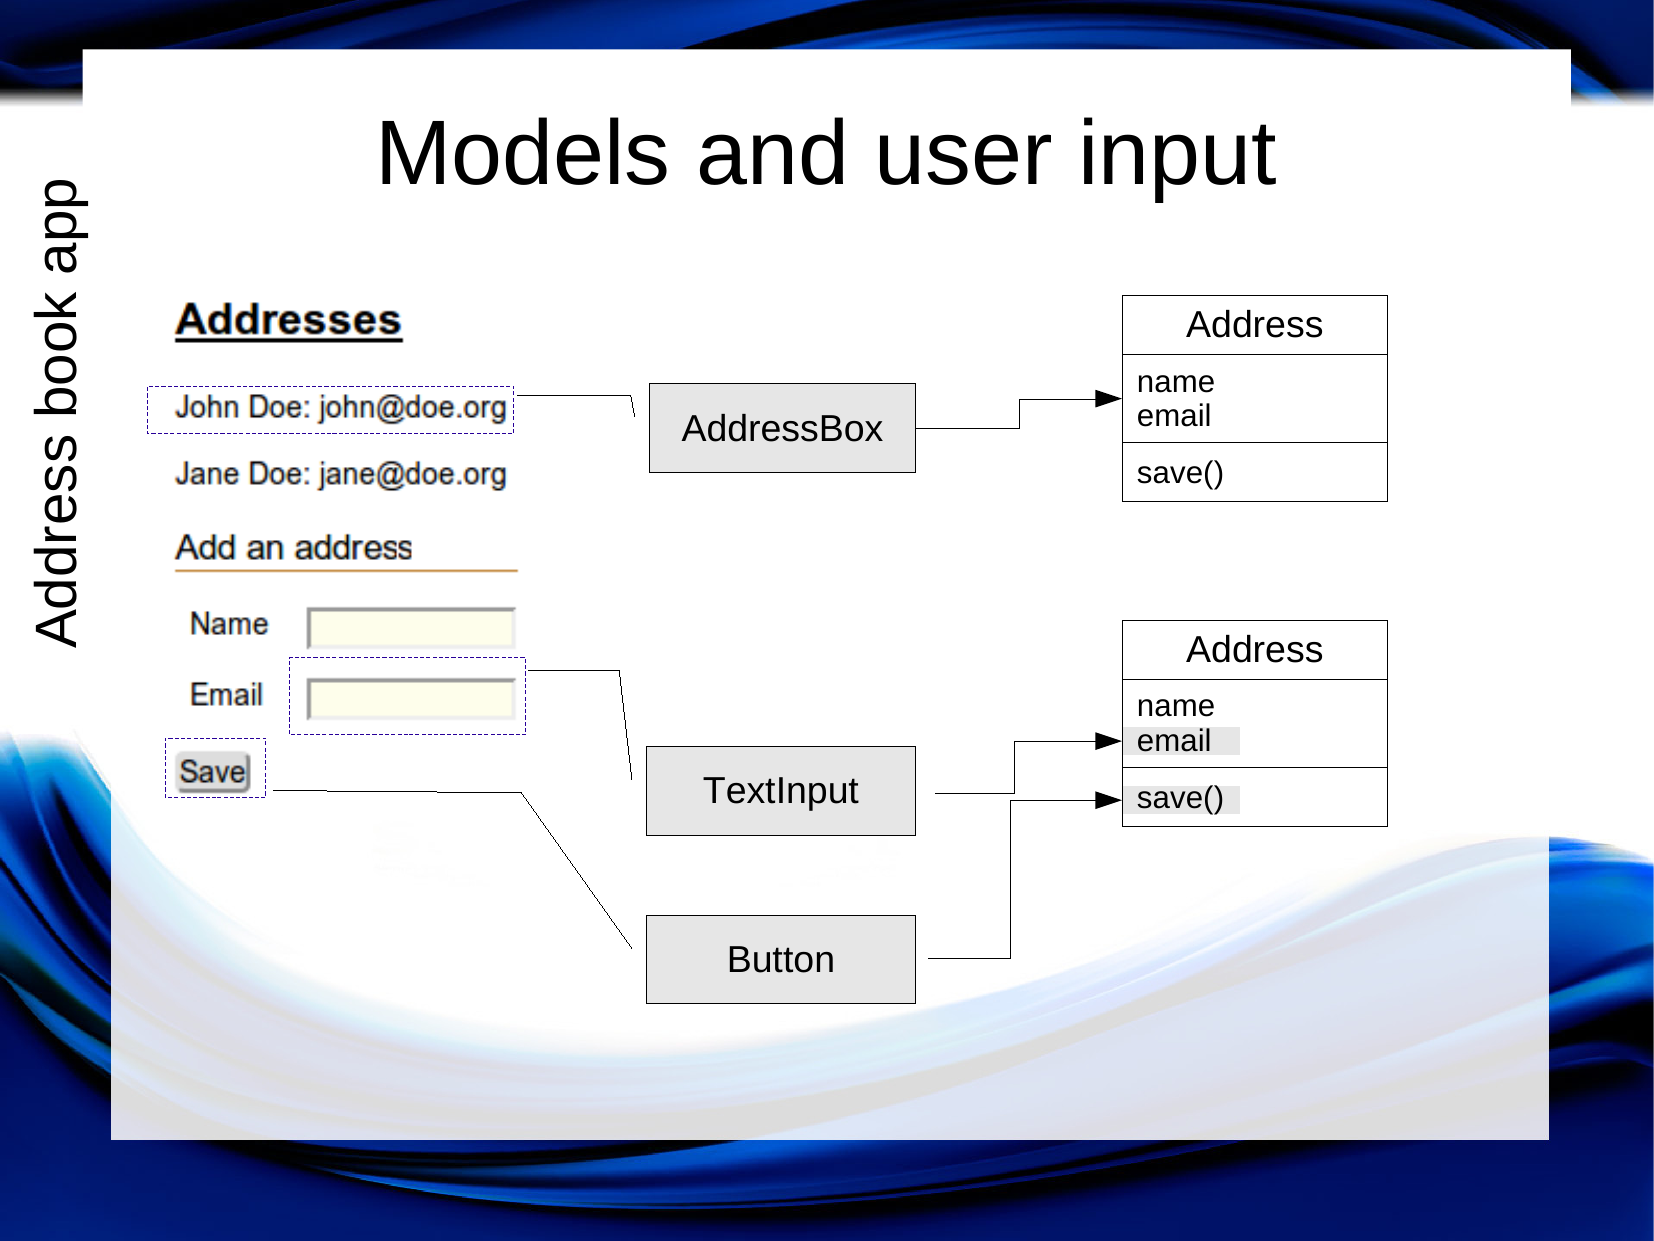

# Models and user input
Address
name
email
save()
Address book app
AddressBox
Address
name
email
save()
TextInput
Button